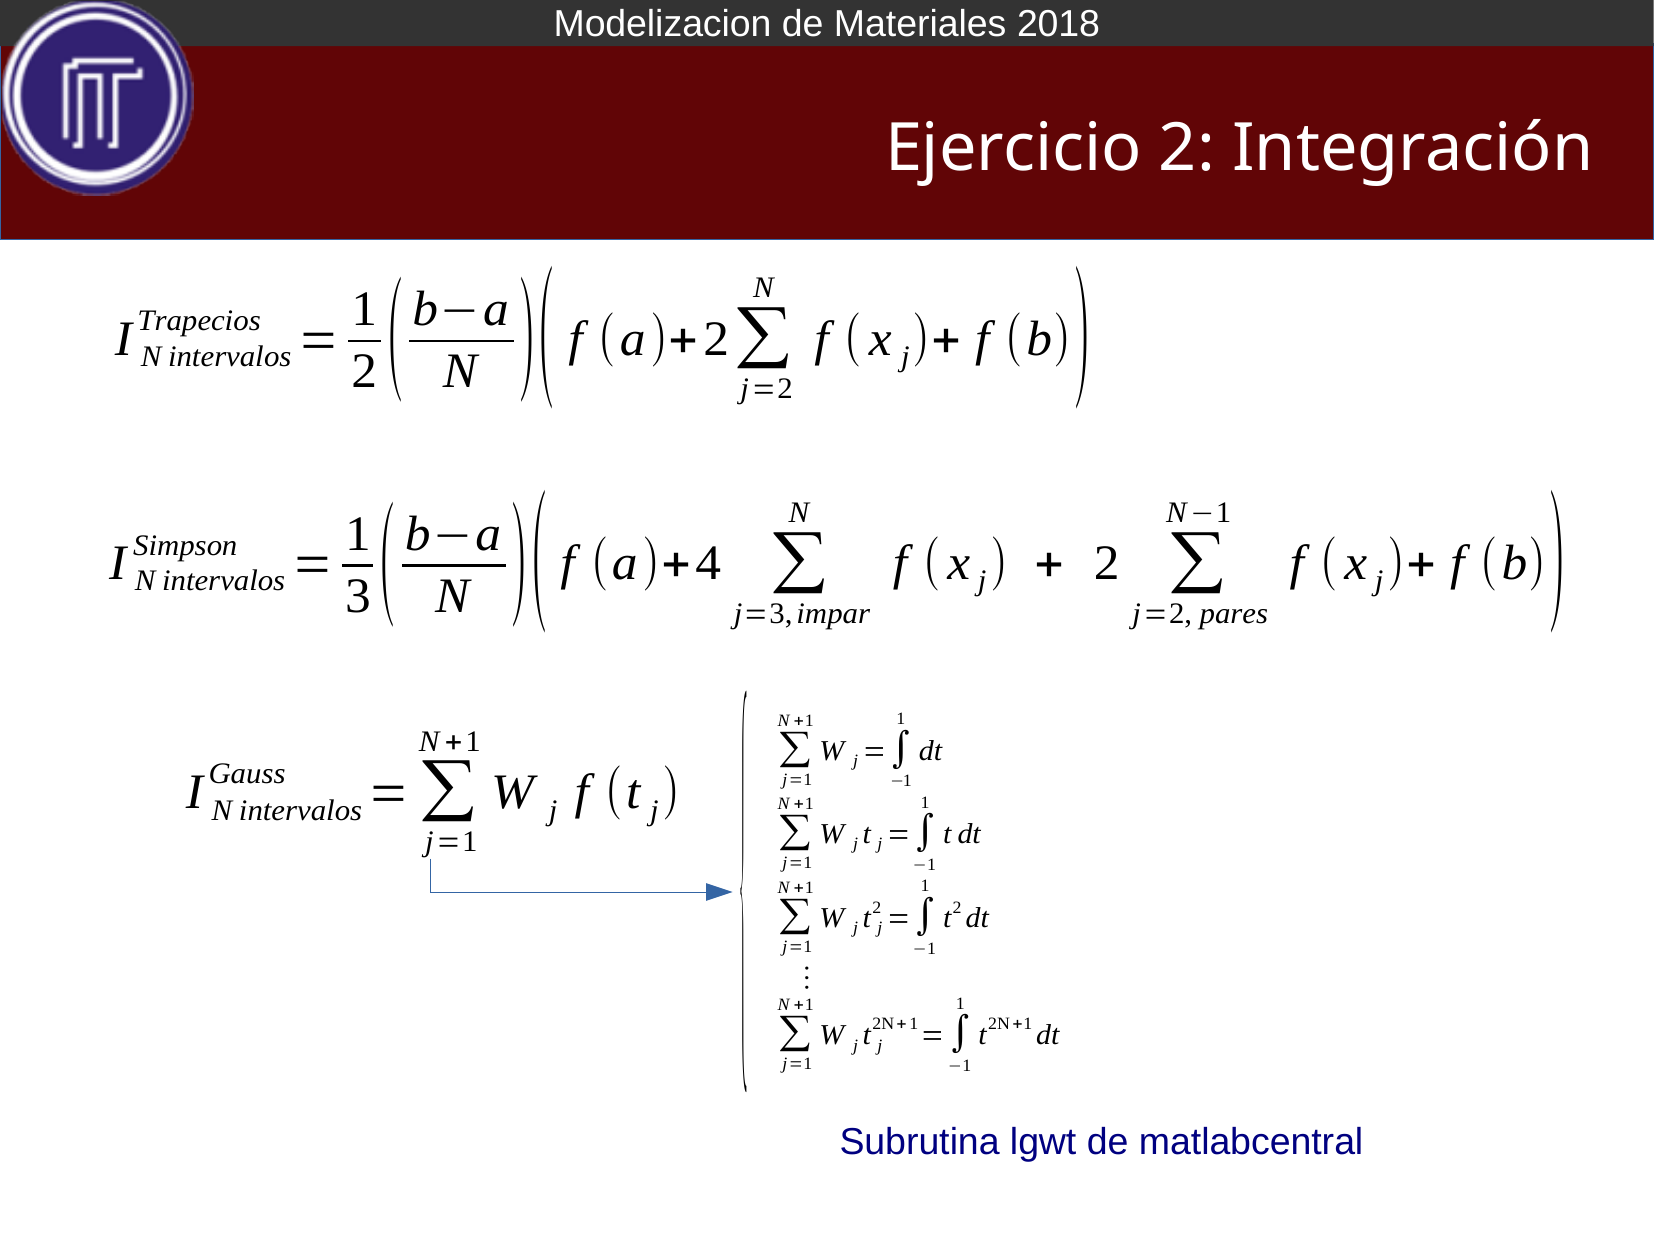

# Ejercicio 2: Integración
Subrutina lgwt de matlabcentral